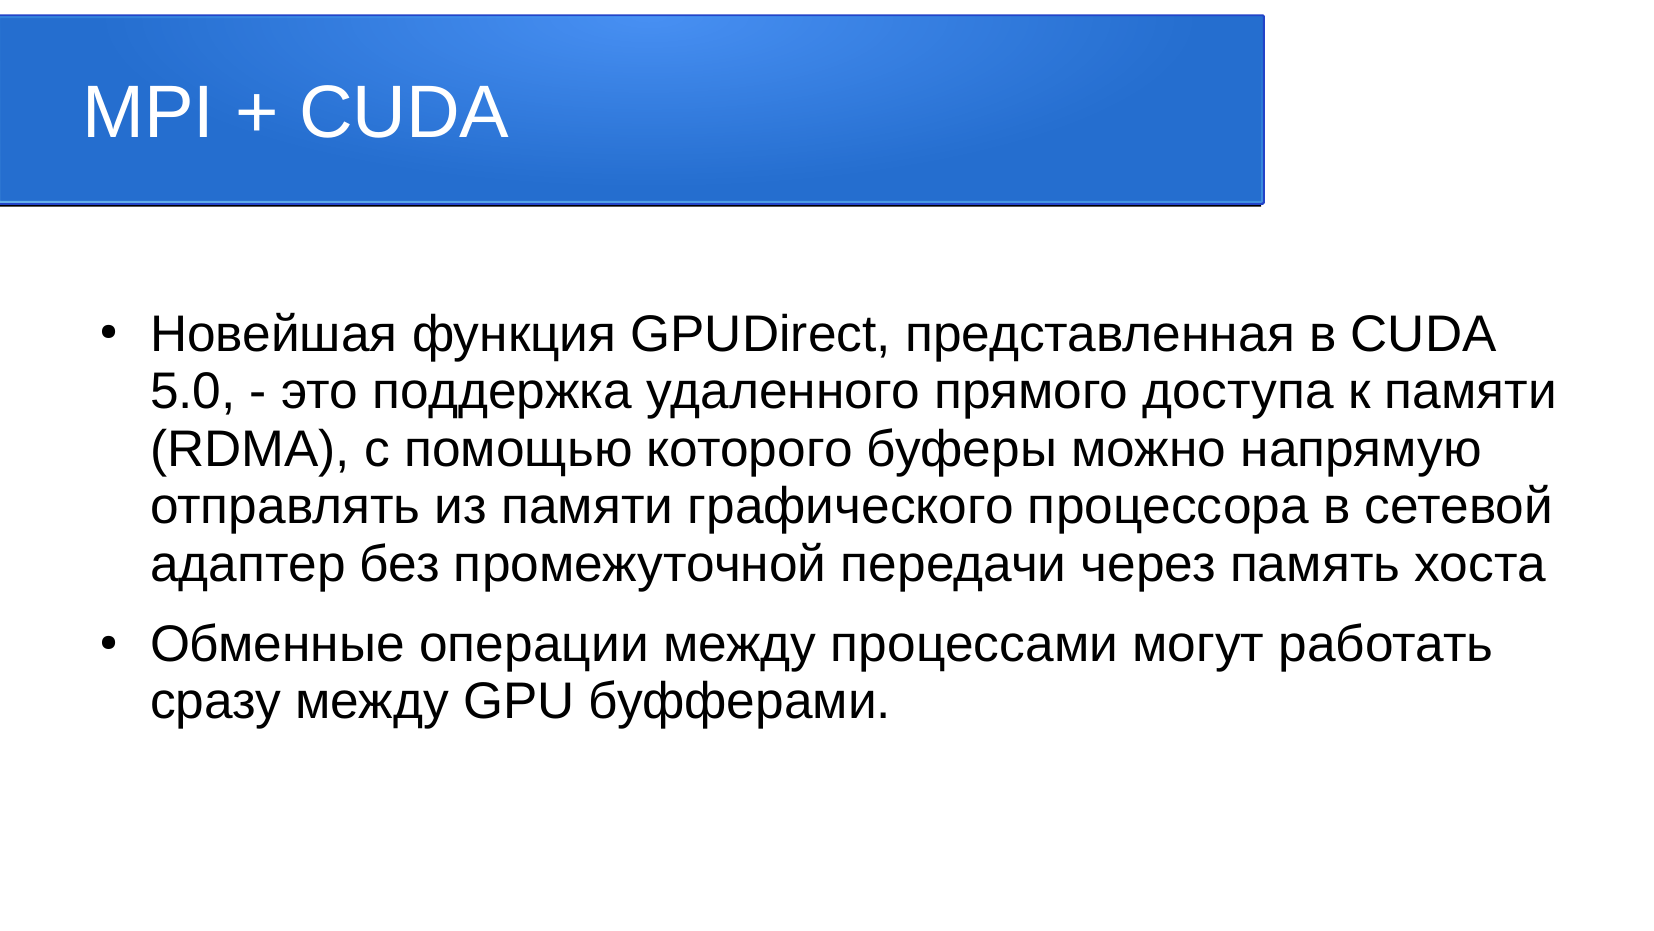

# MPI + CUDA
Новейшая функция GPUDirect, представленная в CUDA 5.0, - это поддержка удаленного прямого доступа к памяти (RDMA), с помощью которого буферы можно напрямую отправлять из памяти графического процессора в сетевой адаптер без промежуточной передачи через память хоста
Обменные операции между процессами могут работать сразу между GPU буфферами.